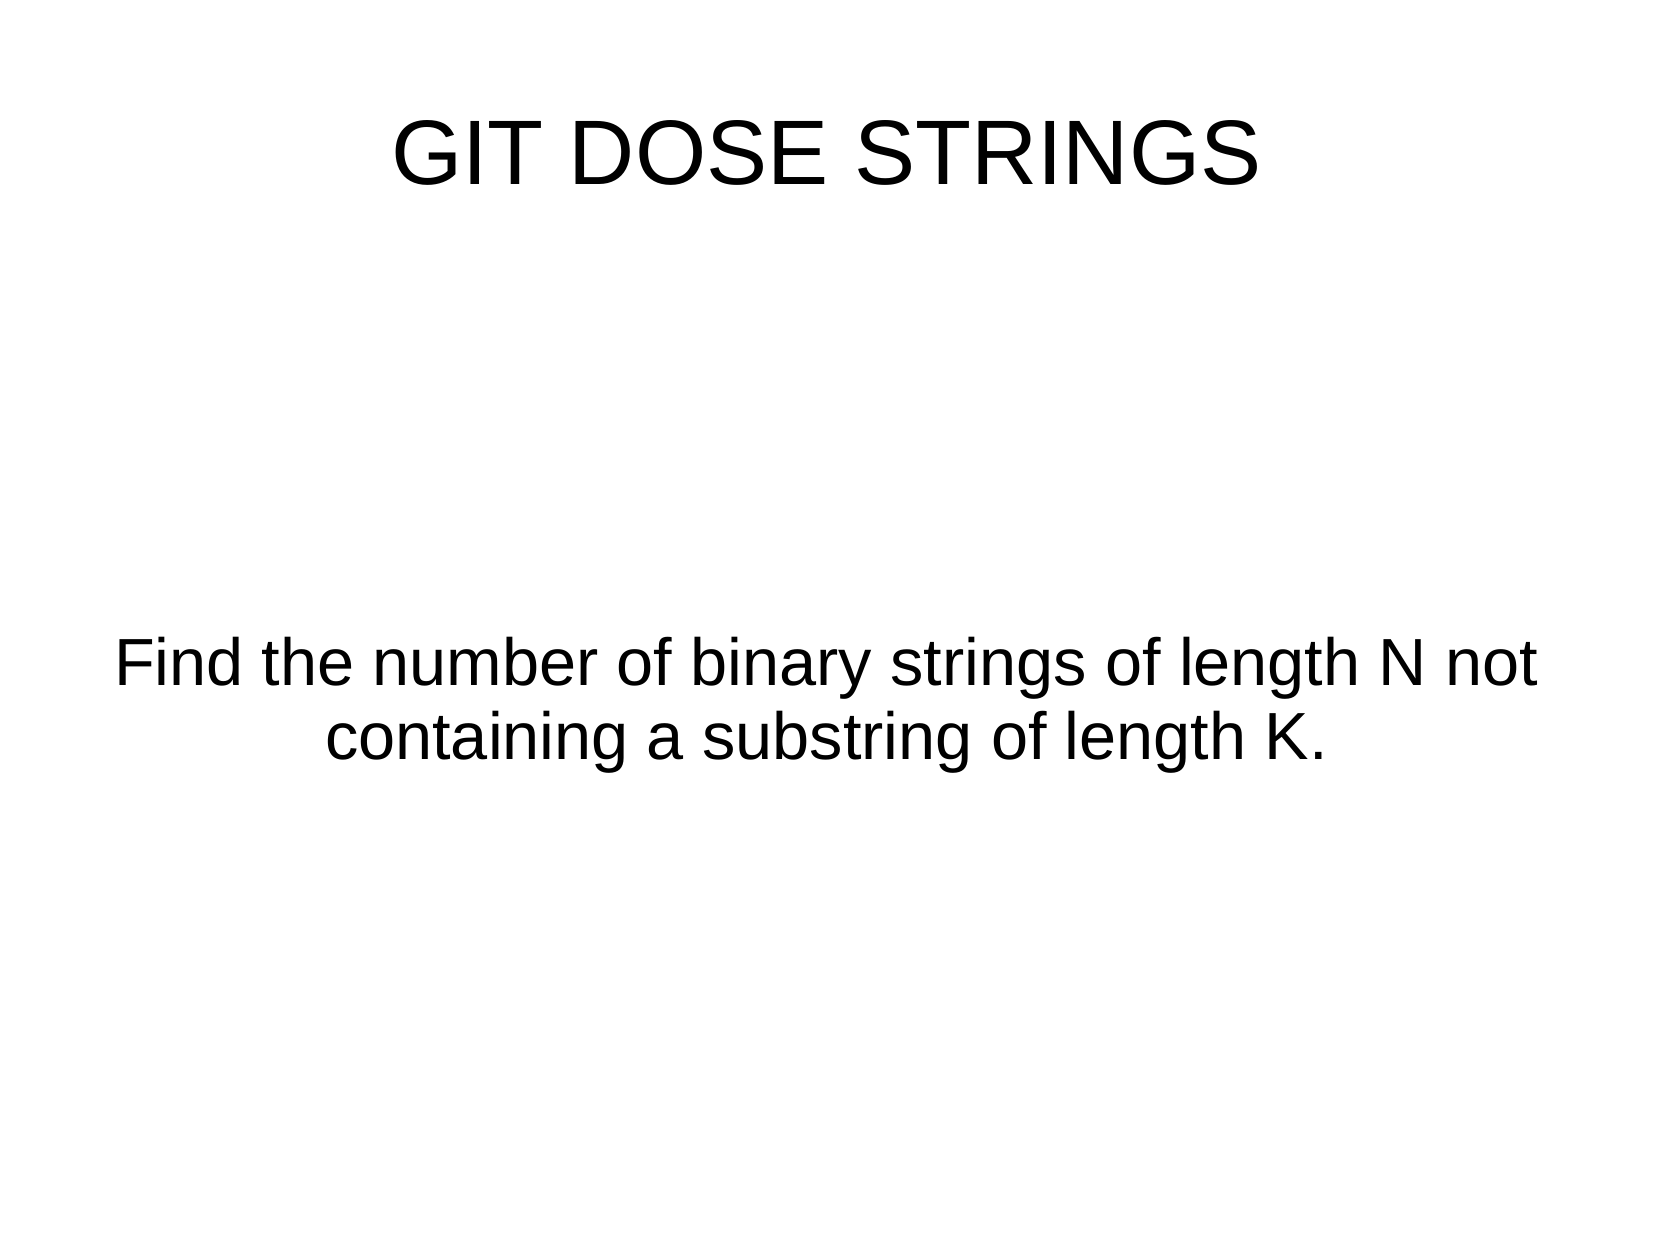

# GIT DOSE STRINGS
Find the number of binary strings of length N not containing a substring of length K.